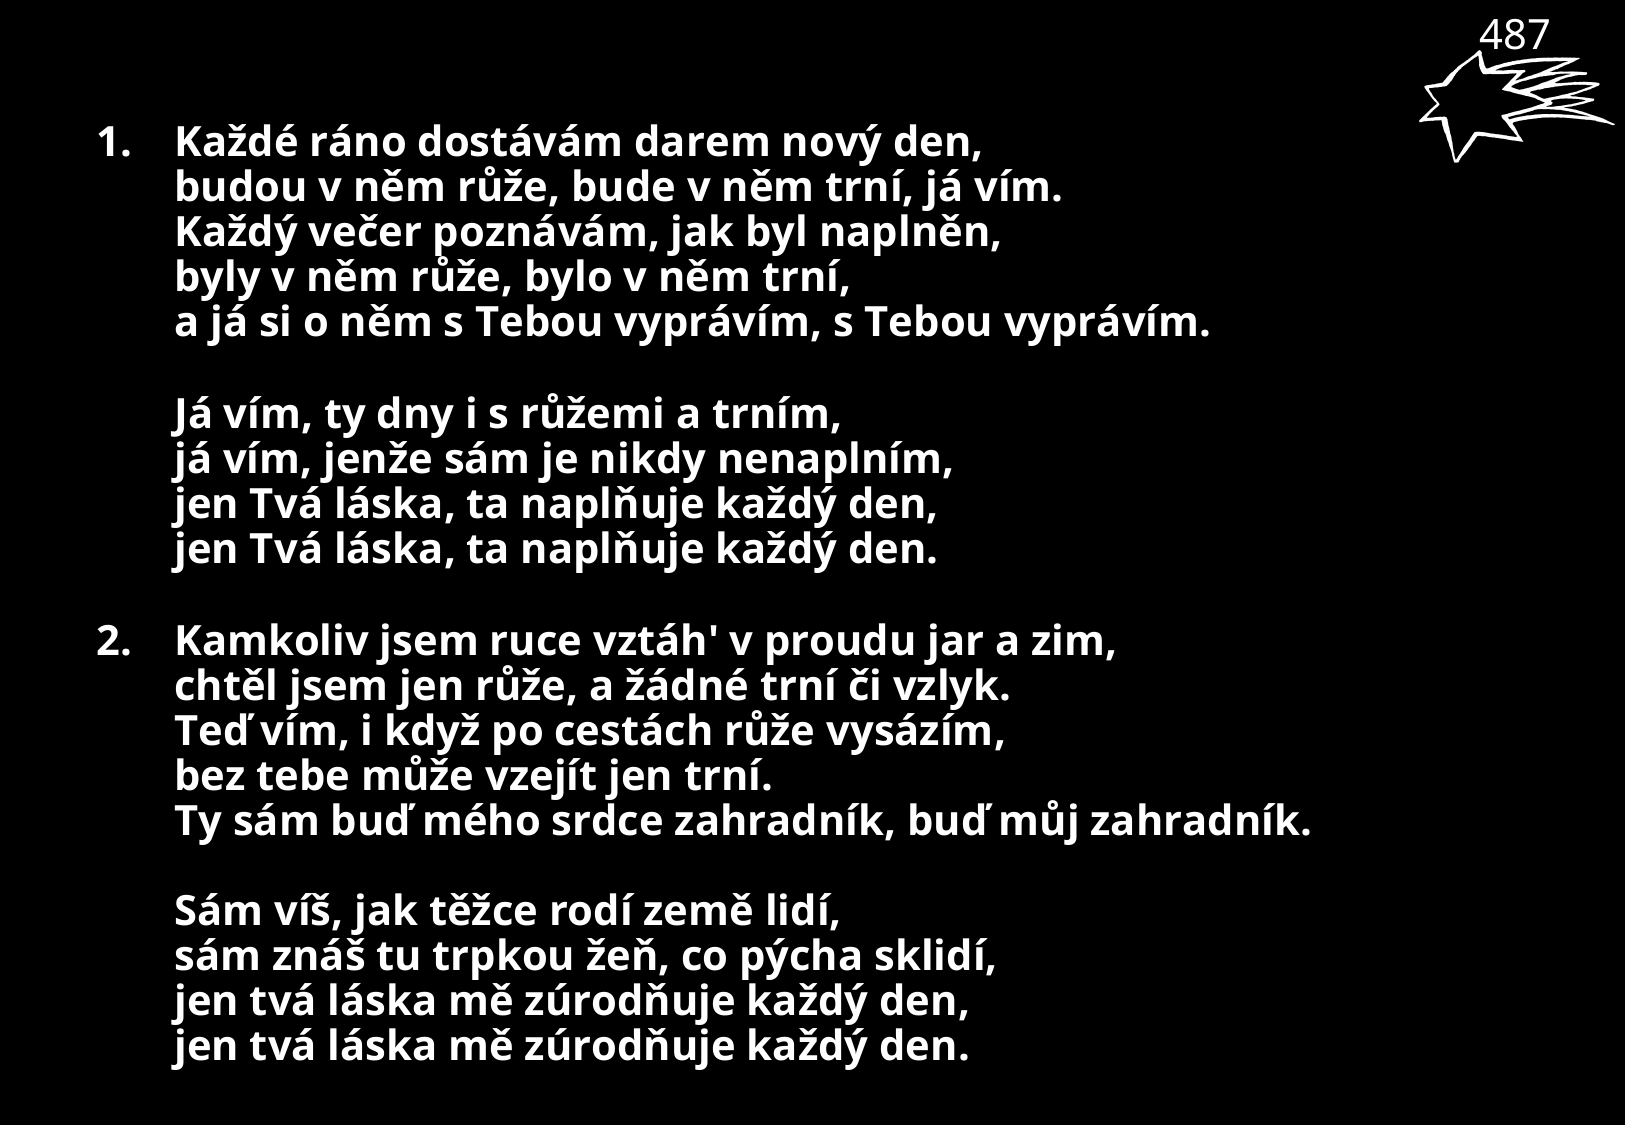

487
# 1. 	Každé ráno dostávám darem nový den, budou v něm růže, bude v něm trní, já vím. Každý večer poznávám, jak byl naplněn, byly v něm růže, bylo v něm trní, a já si o něm s Tebou vyprávím, s Tebou vyprávím.
	Já vím, ty dny i s růžemi a trním,
já vím, jenže sám je nikdy nenaplním,
jen Tvá láska, ta naplňuje každý den,
jen Tvá láska, ta naplňuje každý den.
Kamkoliv jsem ruce vztáh' v proudu jar a zim,
chtěl jsem jen růže, a žádné trní či vzlyk.
Teď vím, i když po cestách růže vysázím,
bez tebe může vzejít jen trní.
Ty sám buď mého srdce zahradník, buď můj zahradník.
Sám víš, jak těžce rodí země lidí,
sám znáš tu trpkou žeň, co pýcha sklidí,
jen tvá láska mě zúrodňuje každý den,
jen tvá láska mě zúrodňuje každý den.